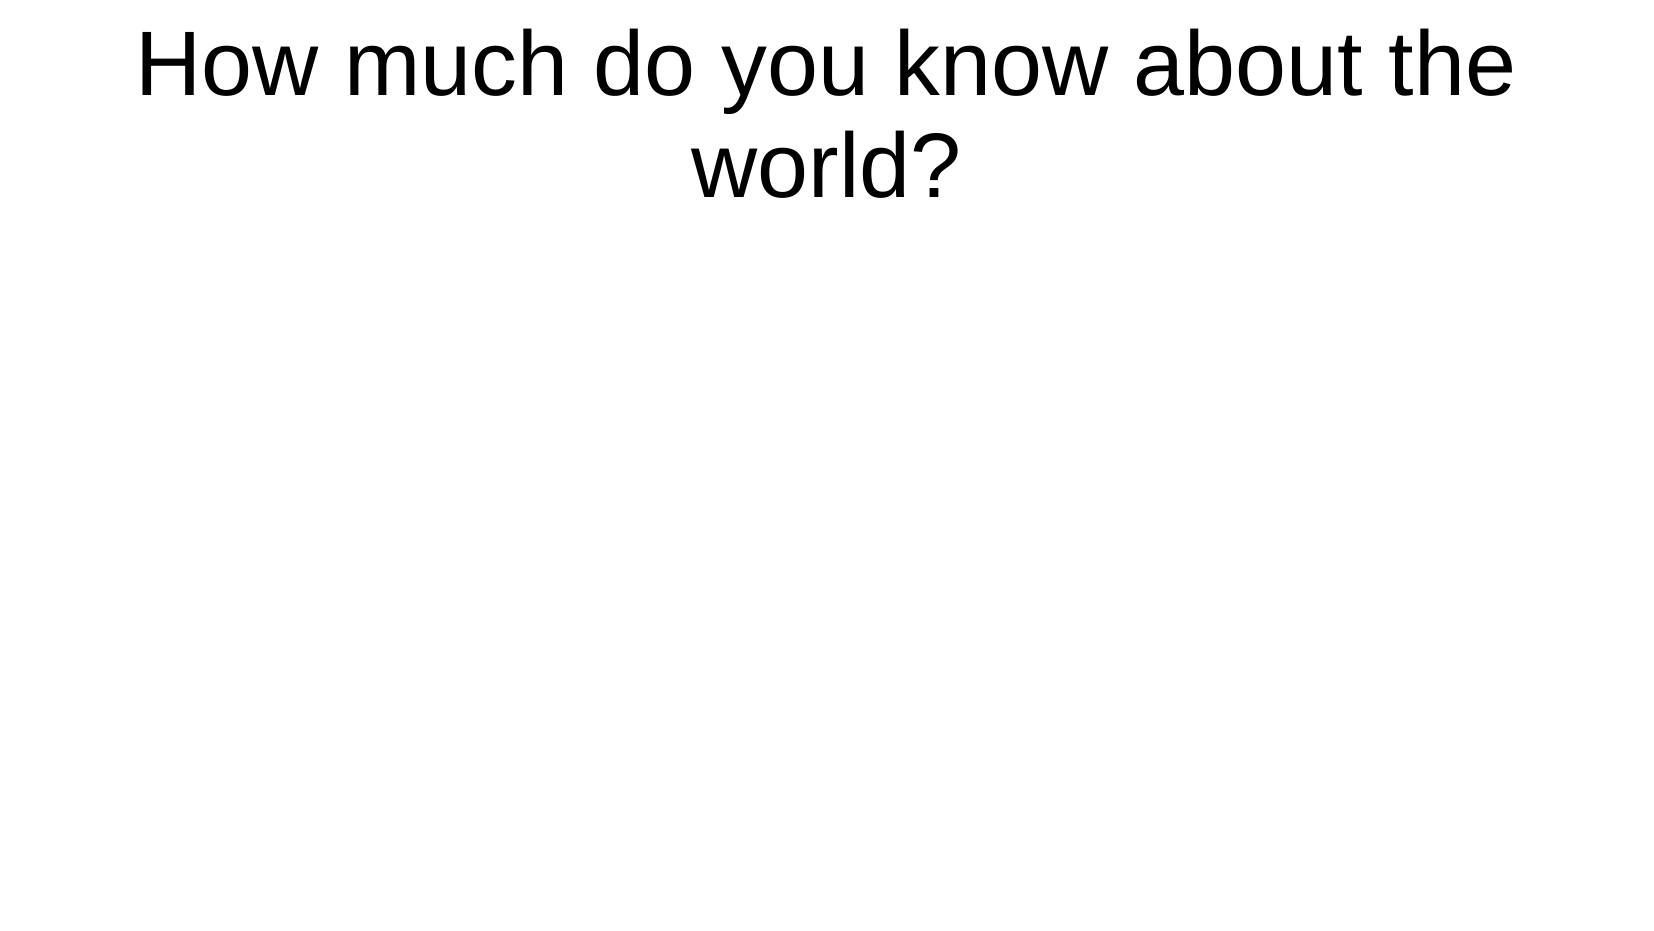

# How much do you know about the world?